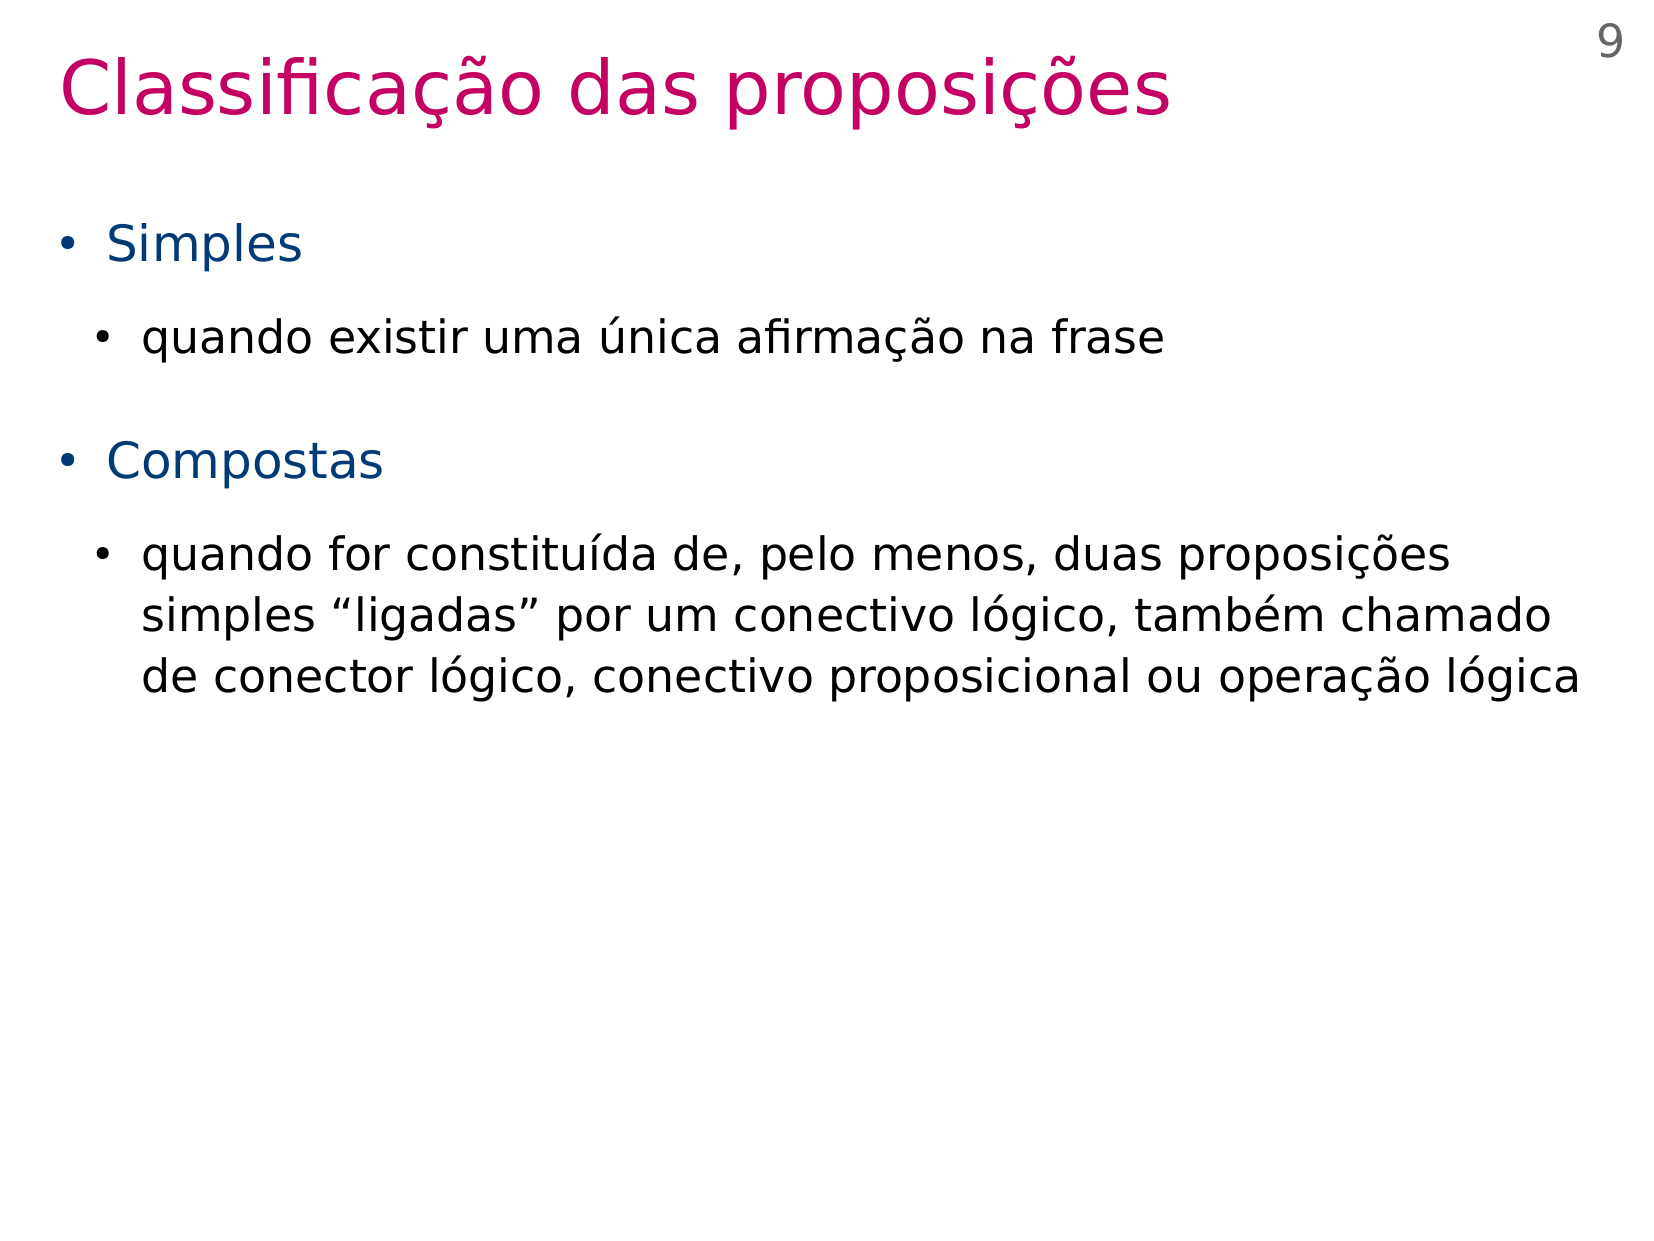

9
# Classificação das proposições
Simples
quando existir uma única afirmação na frase
Compostas
quando for constituída de, pelo menos, duas proposições simples “ligadas” por um conectivo lógico, também chamado de conector lógico, conectivo proposicional ou operação lógica